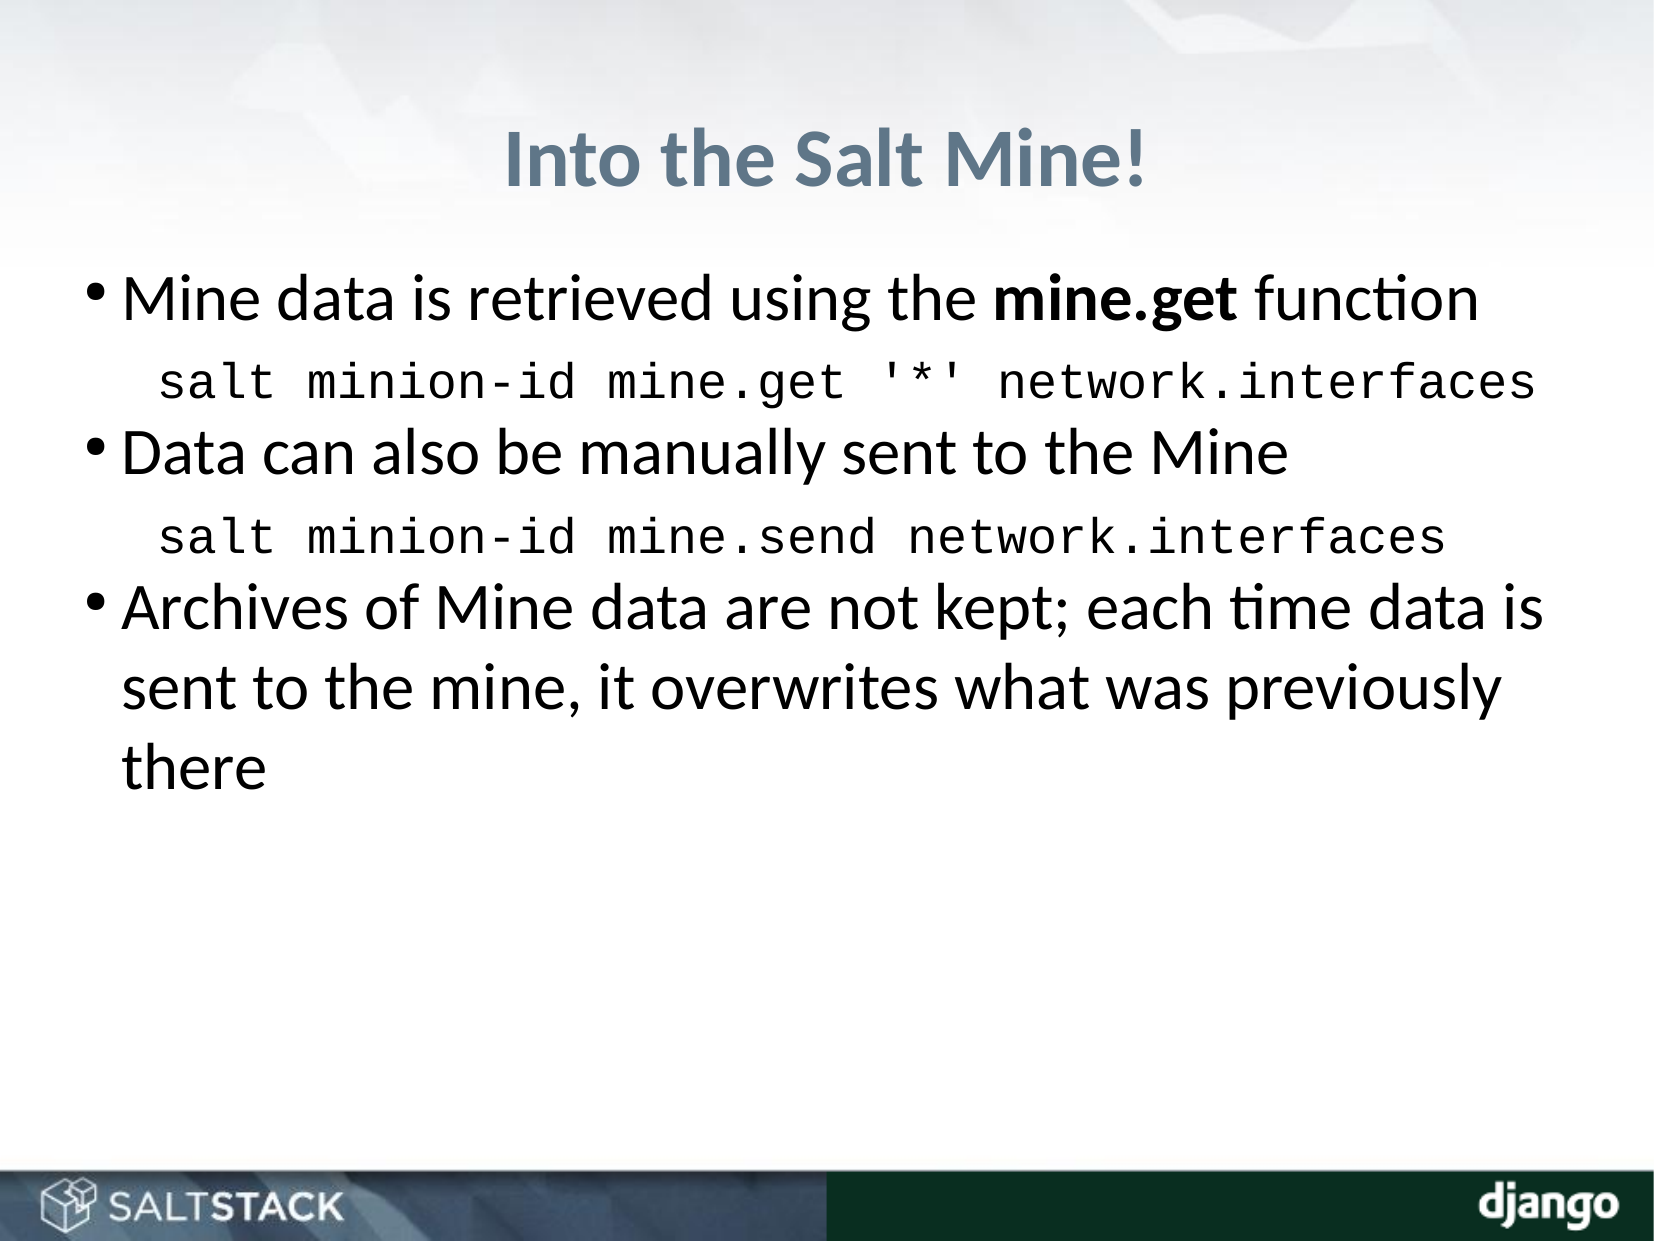

Into the Salt Mine!
Mine data is retrieved using the mine.get function
salt minion-id mine.get '*' network.interfaces
Data can also be manually sent to the Mine
salt minion-id mine.send network.interfaces
Archives of Mine data are not kept; each time data is sent to the mine, it overwrites what was previously there